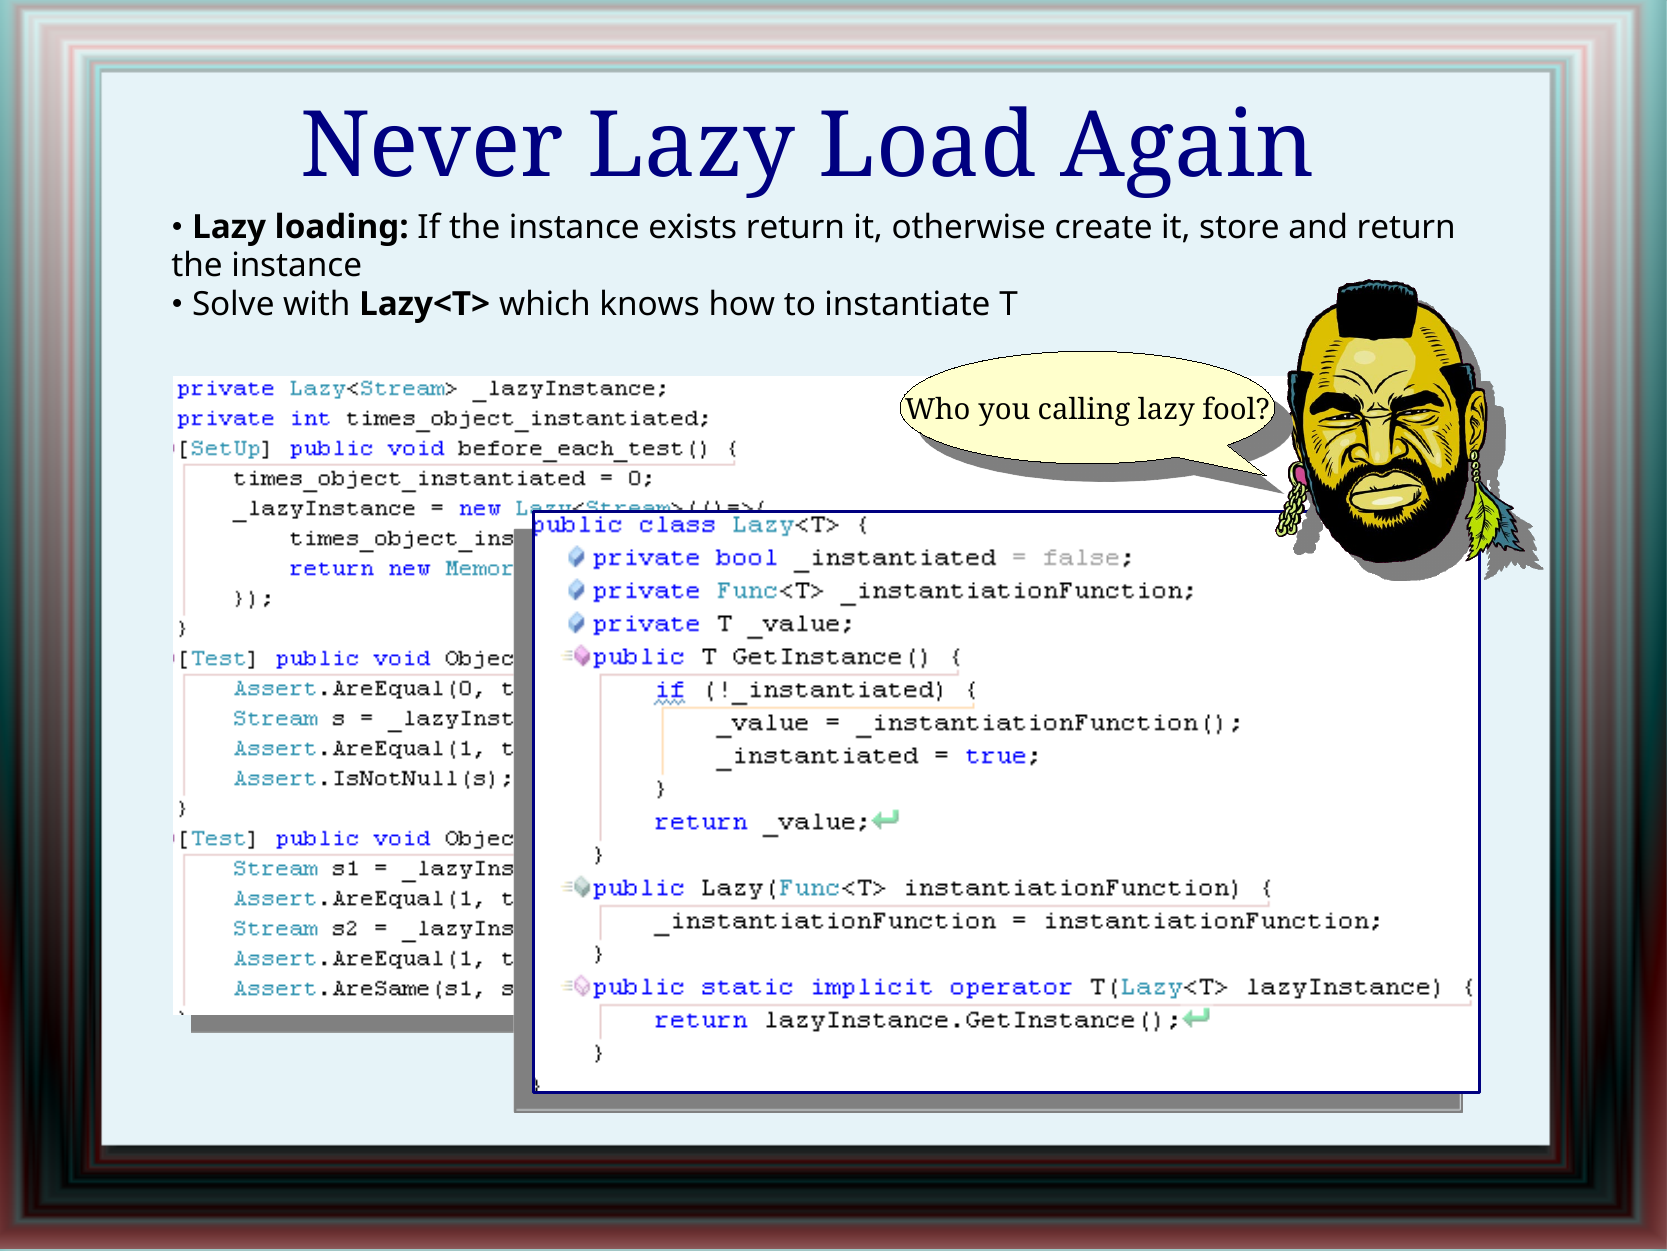

Never Lazy Load Again
 Lazy loading: If the instance exists return it, otherwise create it, store and return the instance
Who you calling lazy fool?
 Solve with Lazy<T> which knows how to instantiate T